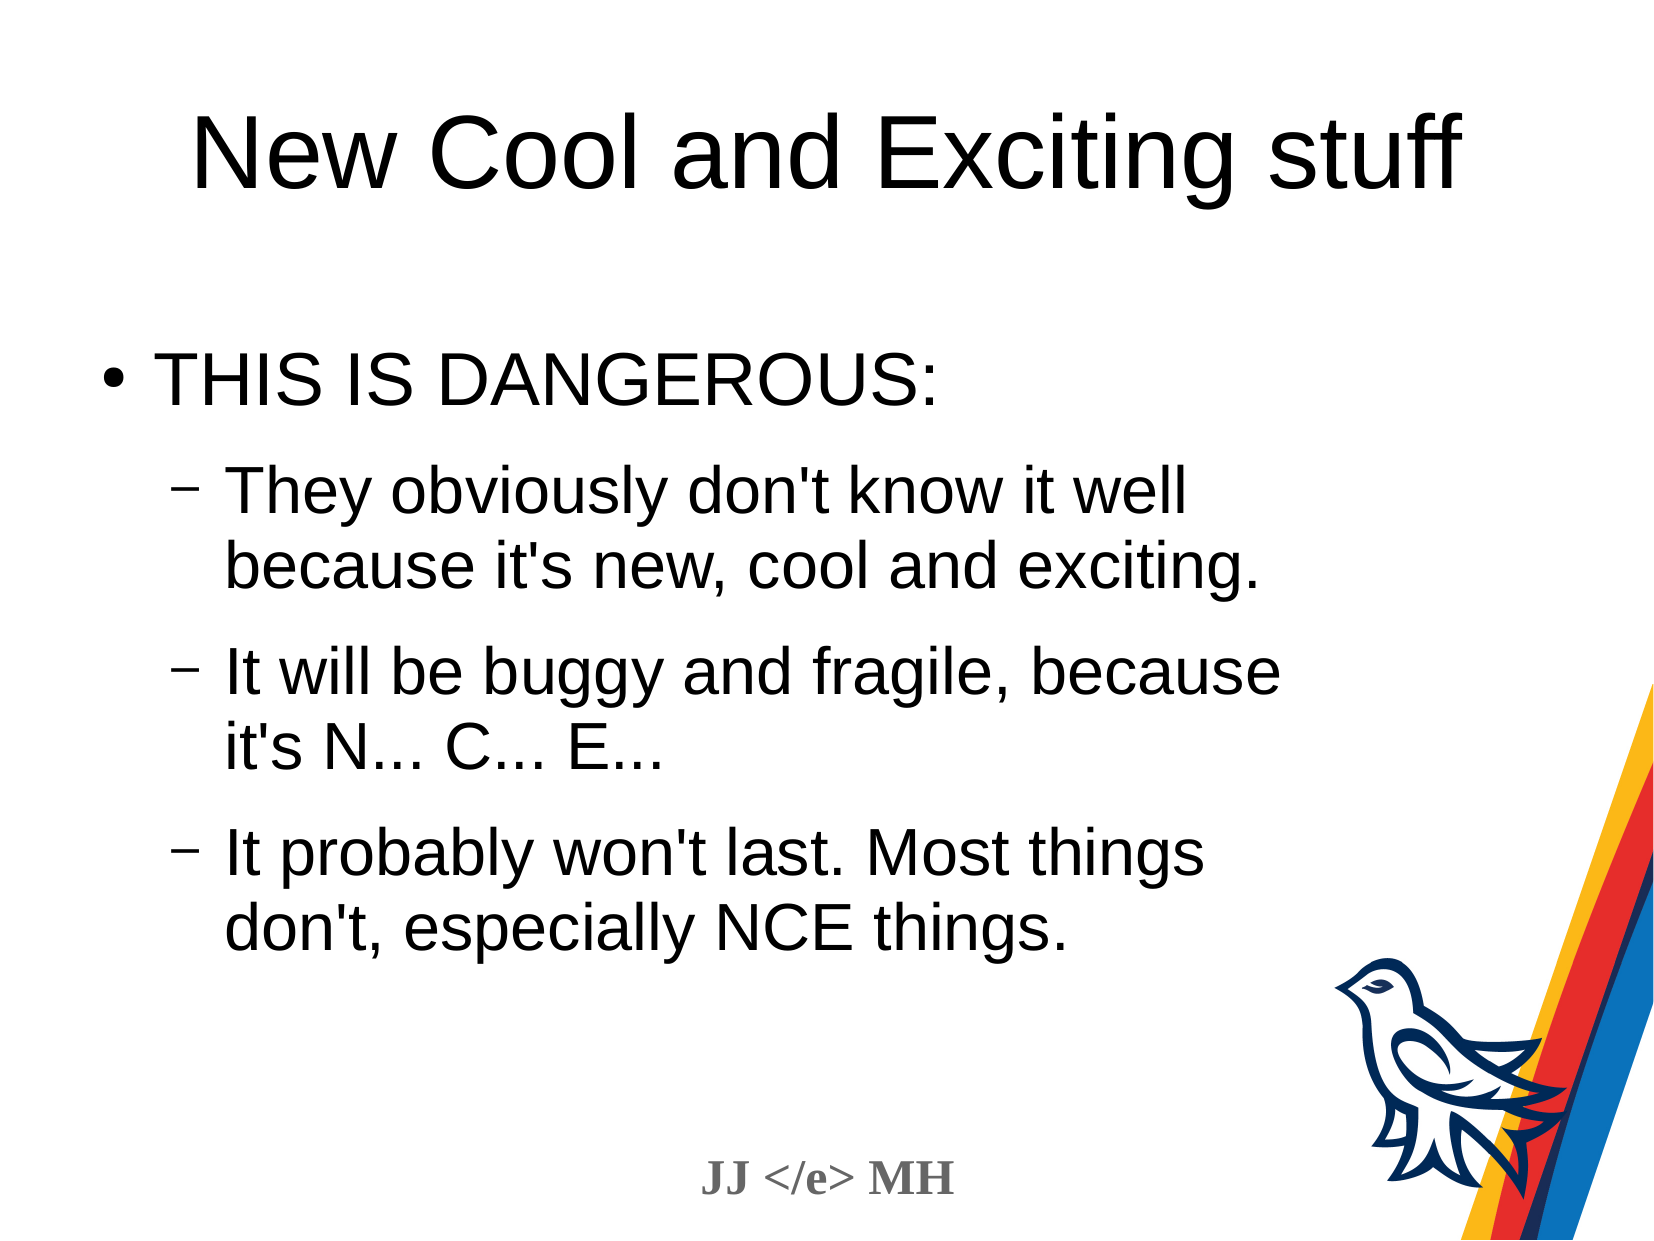

# New Cool and Exciting stuff
THIS IS DANGEROUS:
They obviously don't know it well because it's new, cool and exciting.
It will be buggy and fragile, because it's N... C... E...
It probably won't last. Most things don't, especially NCE things.